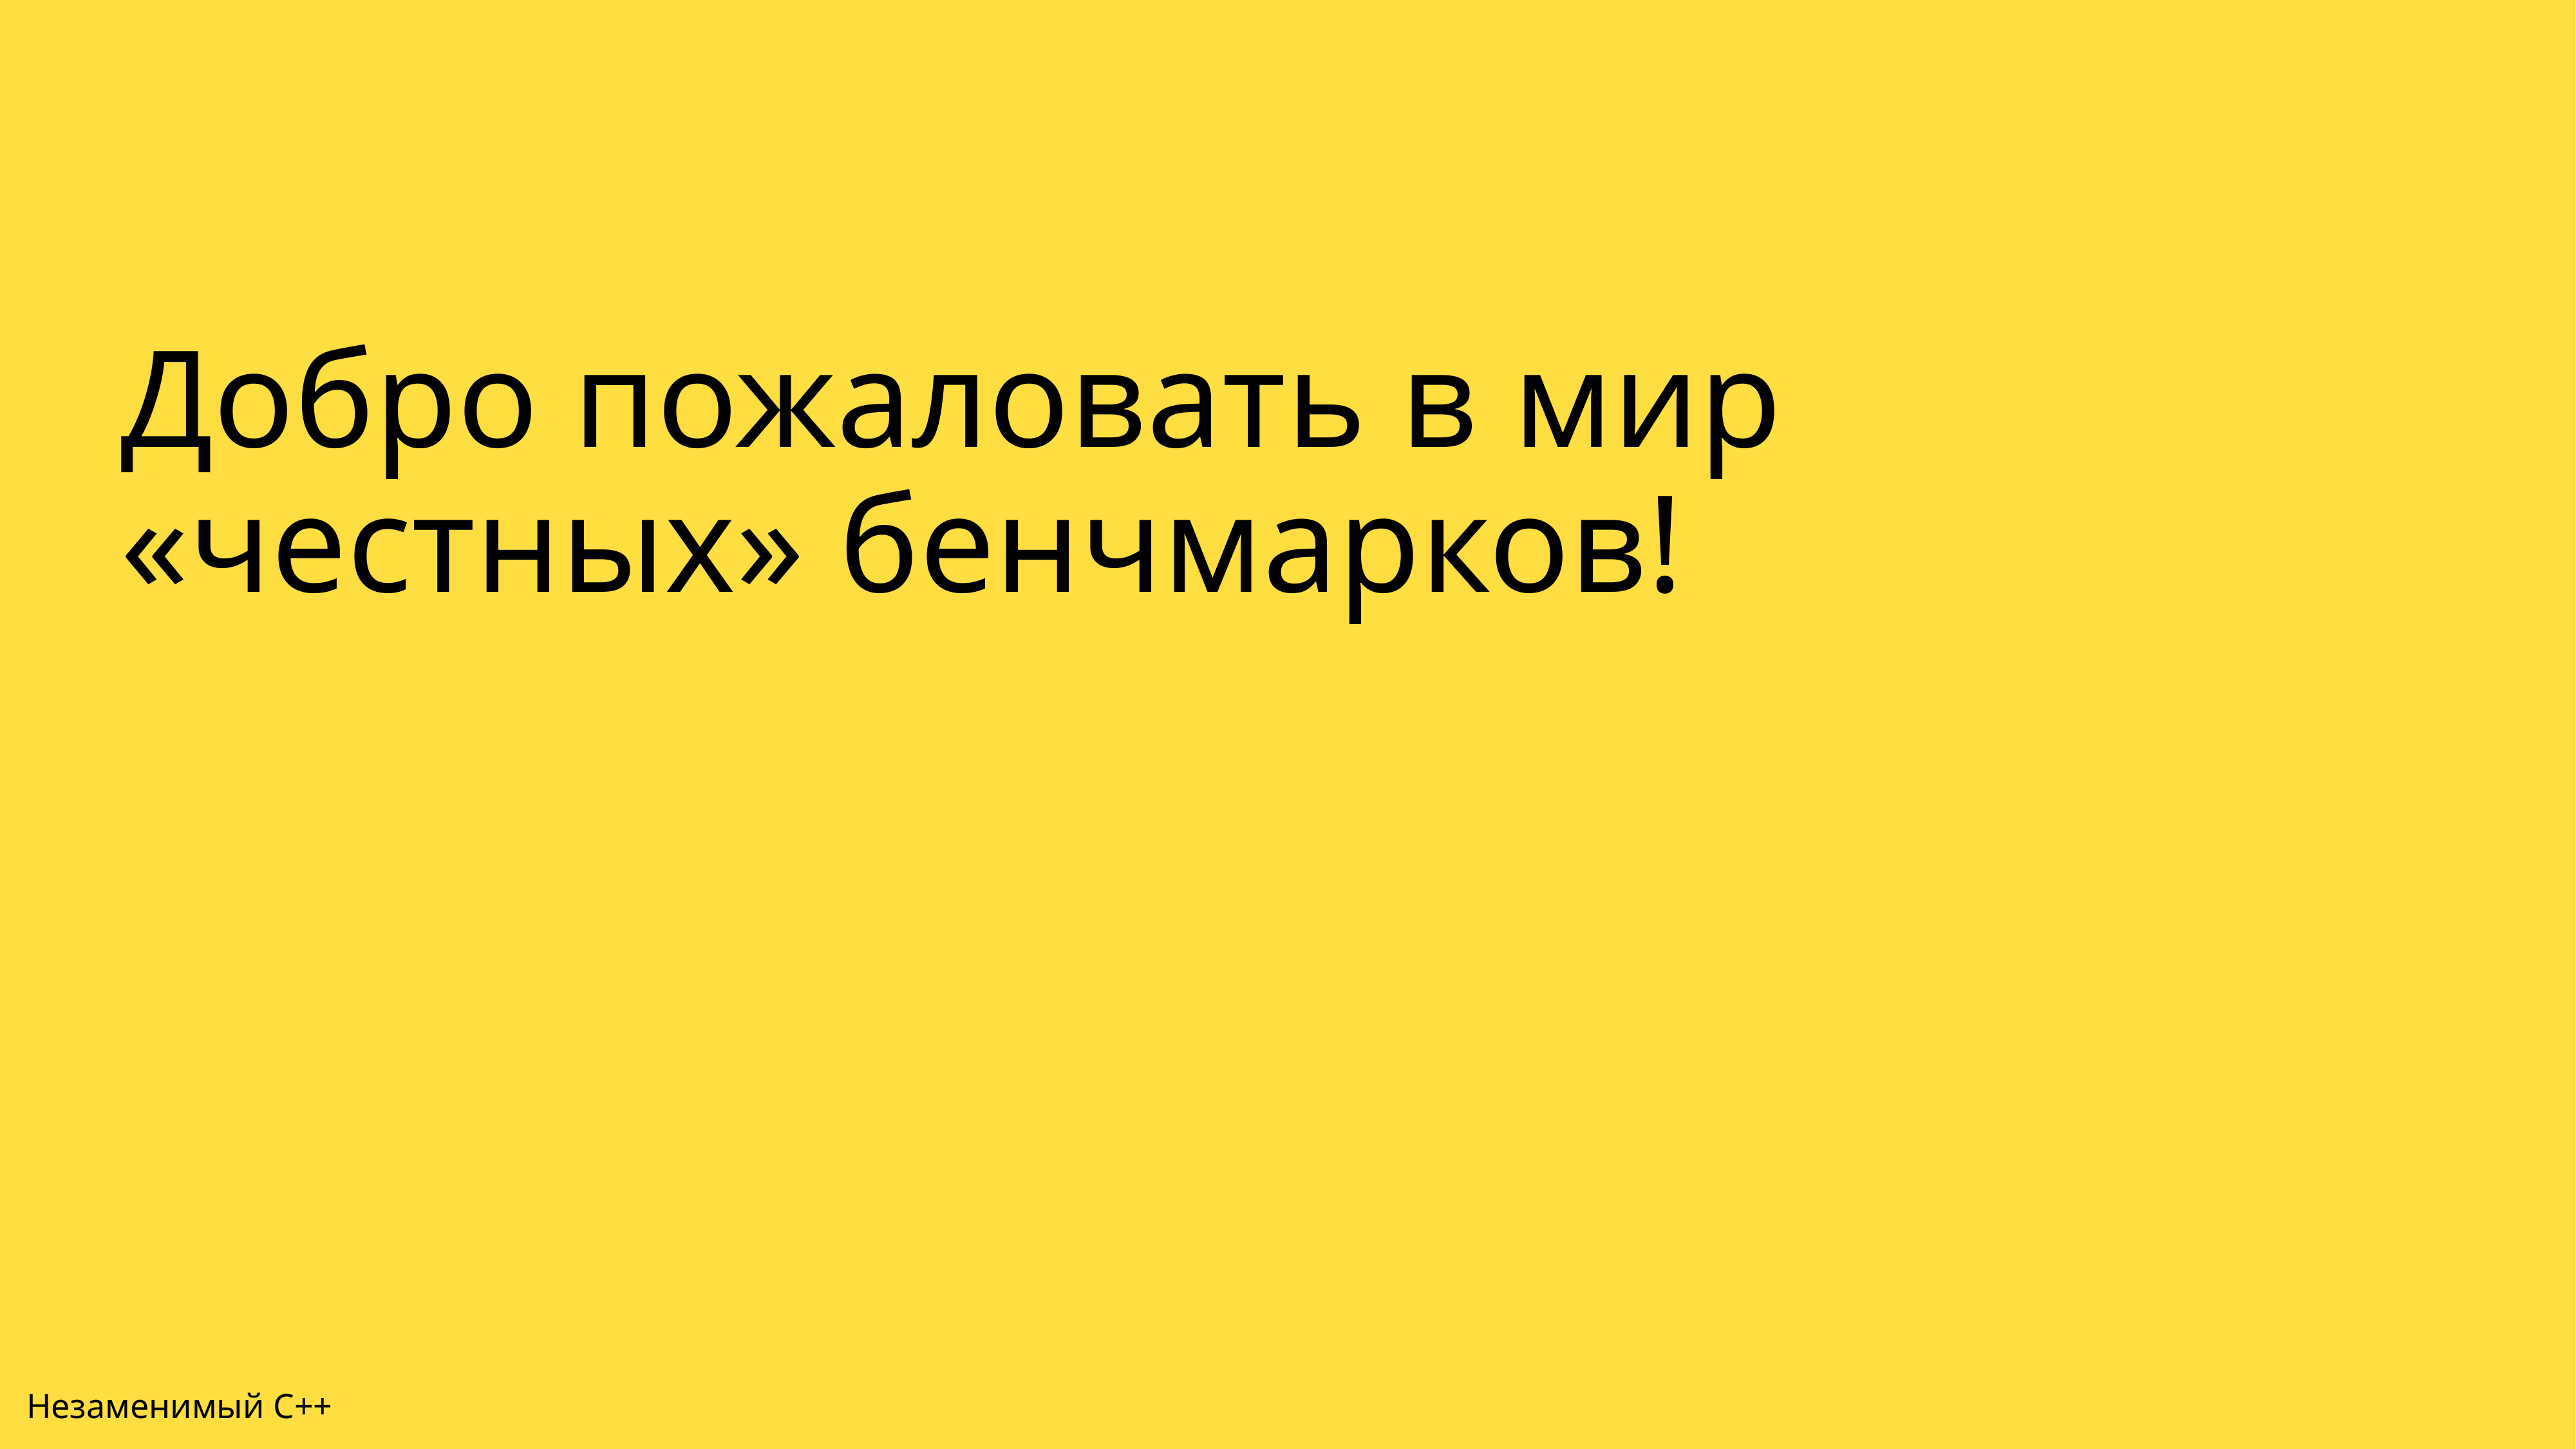

# Добро пожаловать в мир «честных» бенчмарков!
Незаменимый C++